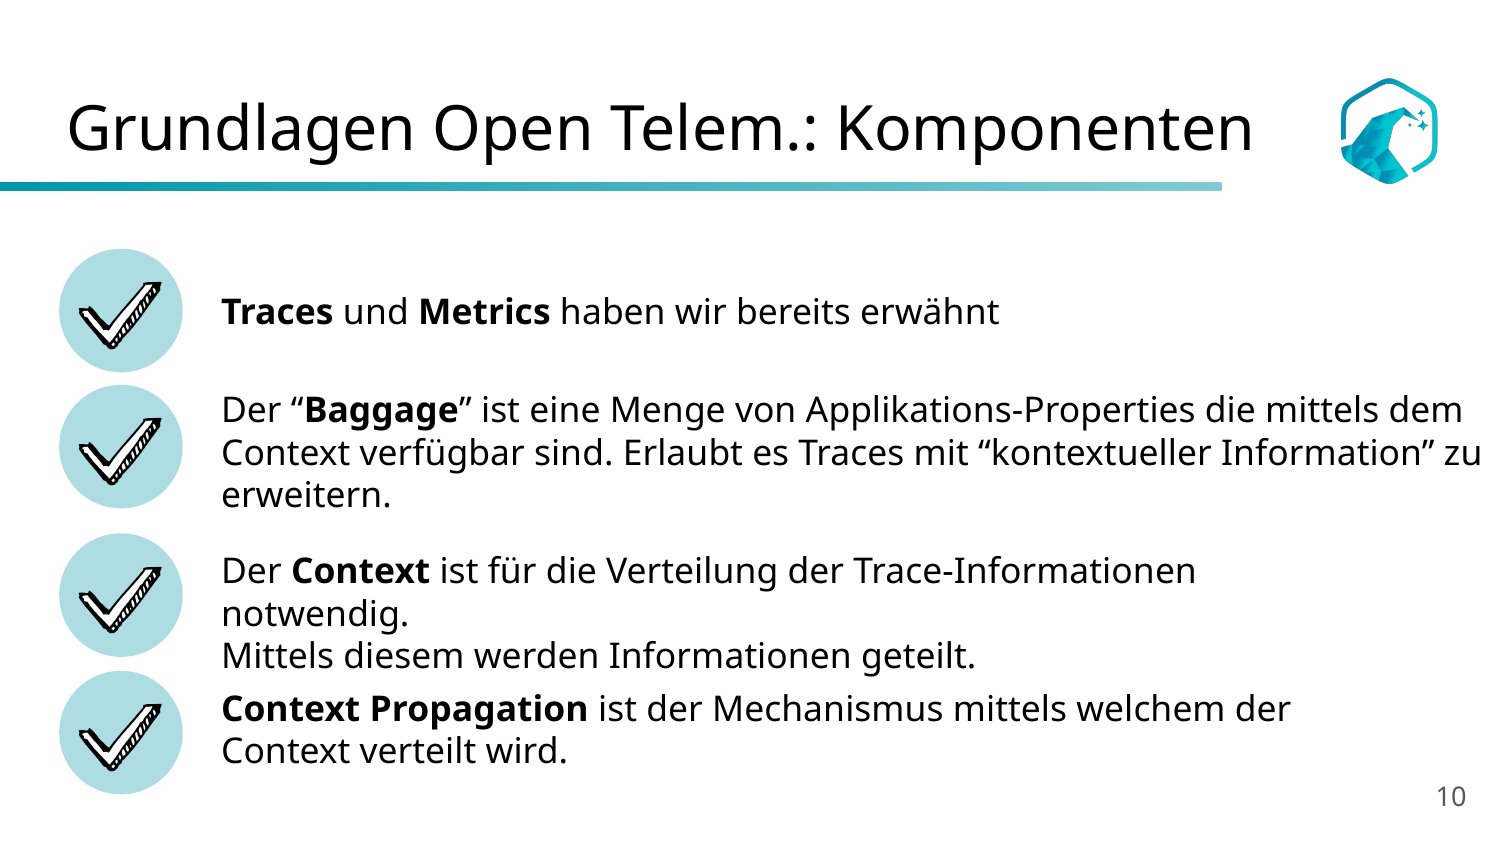

# Grundlagen Open Telem.: Komponenten
Traces und Metrics haben wir bereits erwähnt
Der “Baggage” ist eine Menge von Applikations-Properties die mittels dem
Context verfügbar sind. Erlaubt es Traces mit “kontextueller Information” zu erweitern.
Der Context ist für die Verteilung der Trace-Informationen notwendig.
Mittels diesem werden Informationen geteilt.
Context Propagation ist der Mechanismus mittels welchem der Context verteilt wird.